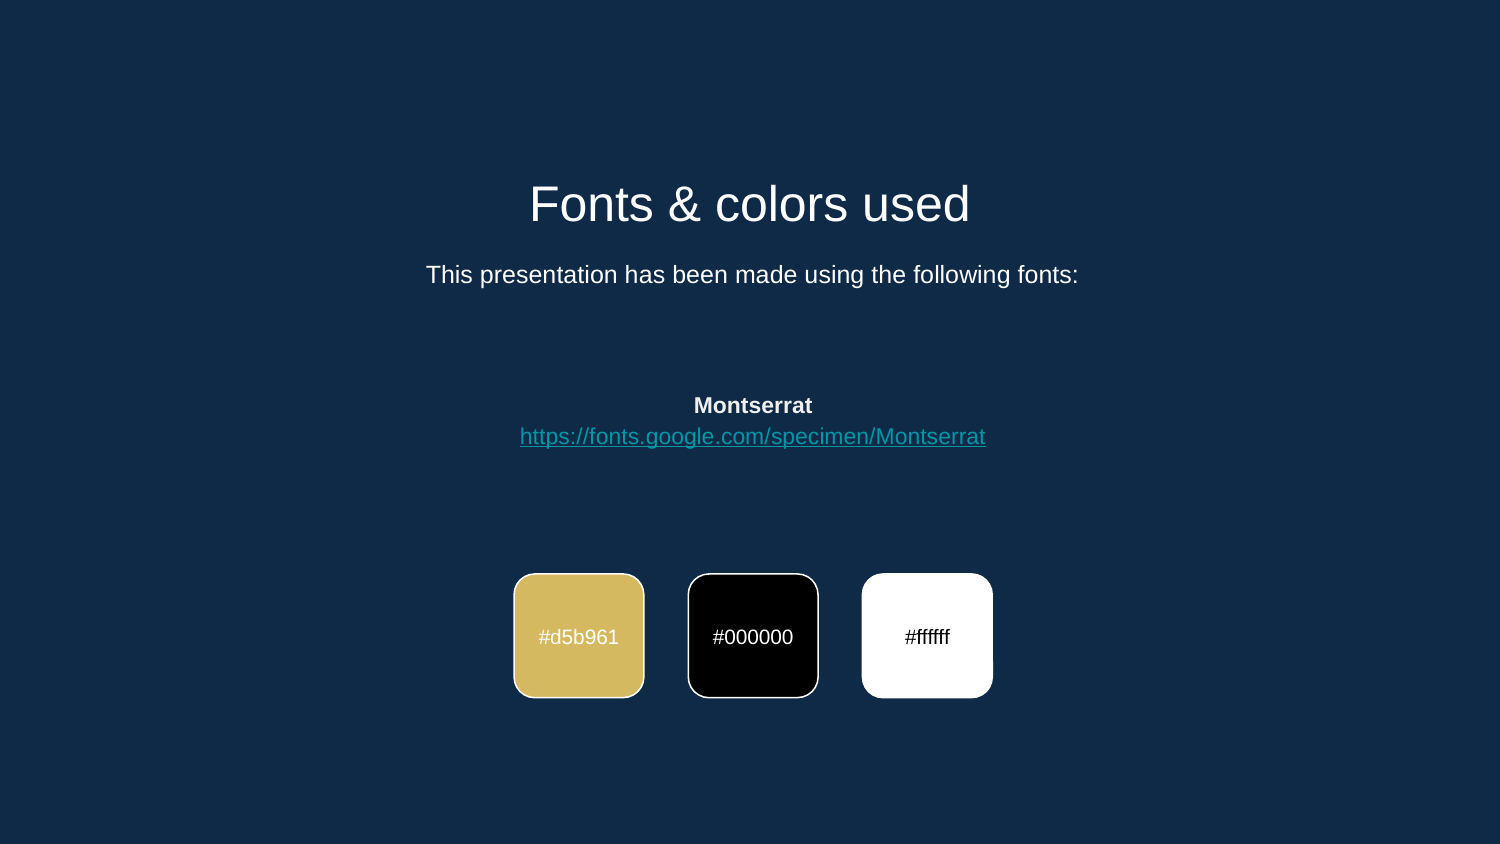

# Fonts & colors used
This presentation has been made using the following fonts:
Montserrat
https://fonts.google.com/specimen/Montserrat
#d5b961
#000000
#ffffff